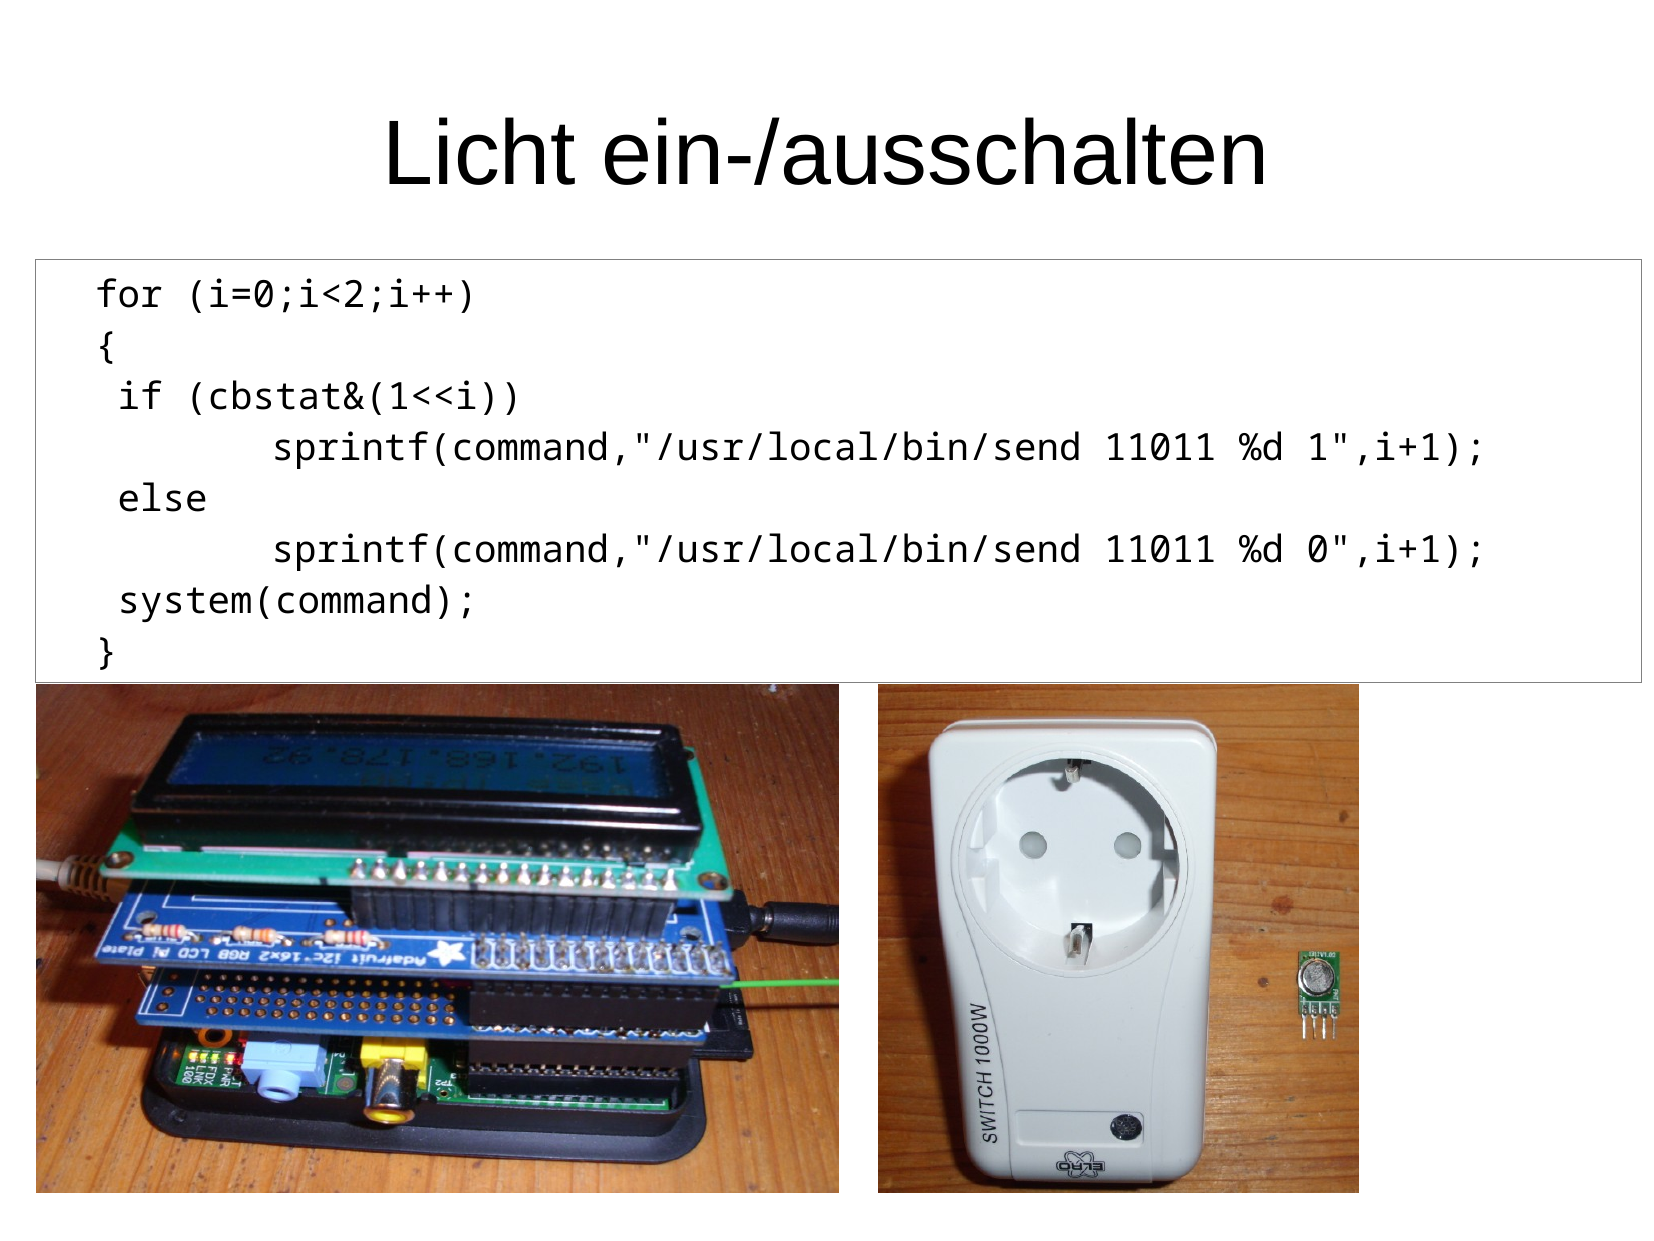

# Licht ein-/ausschalten
 for (i=0;i<2;i++)
 {
 if (cbstat&(1<<i))
			sprintf(command,"/usr/local/bin/send 11011 %d 1",i+1);
 else
			sprintf(command,"/usr/local/bin/send 11011 %d 0",i+1);
 system(command);
 }